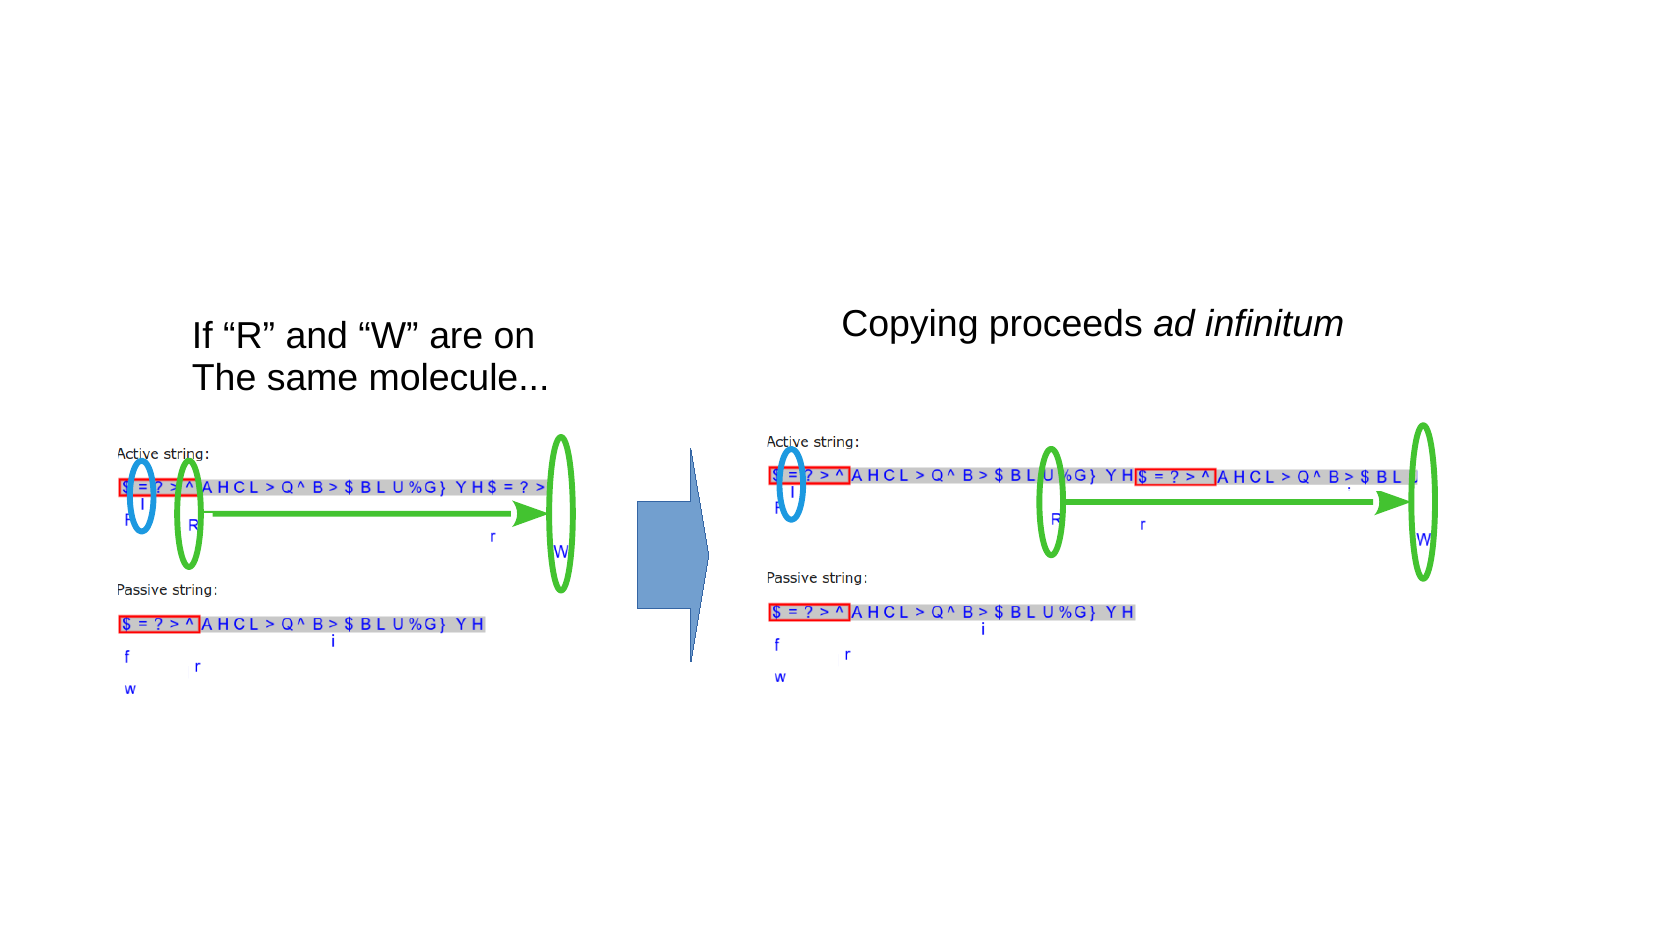

Copying proceeds ad infinitum
If “R” and “W” are on
The same molecule...